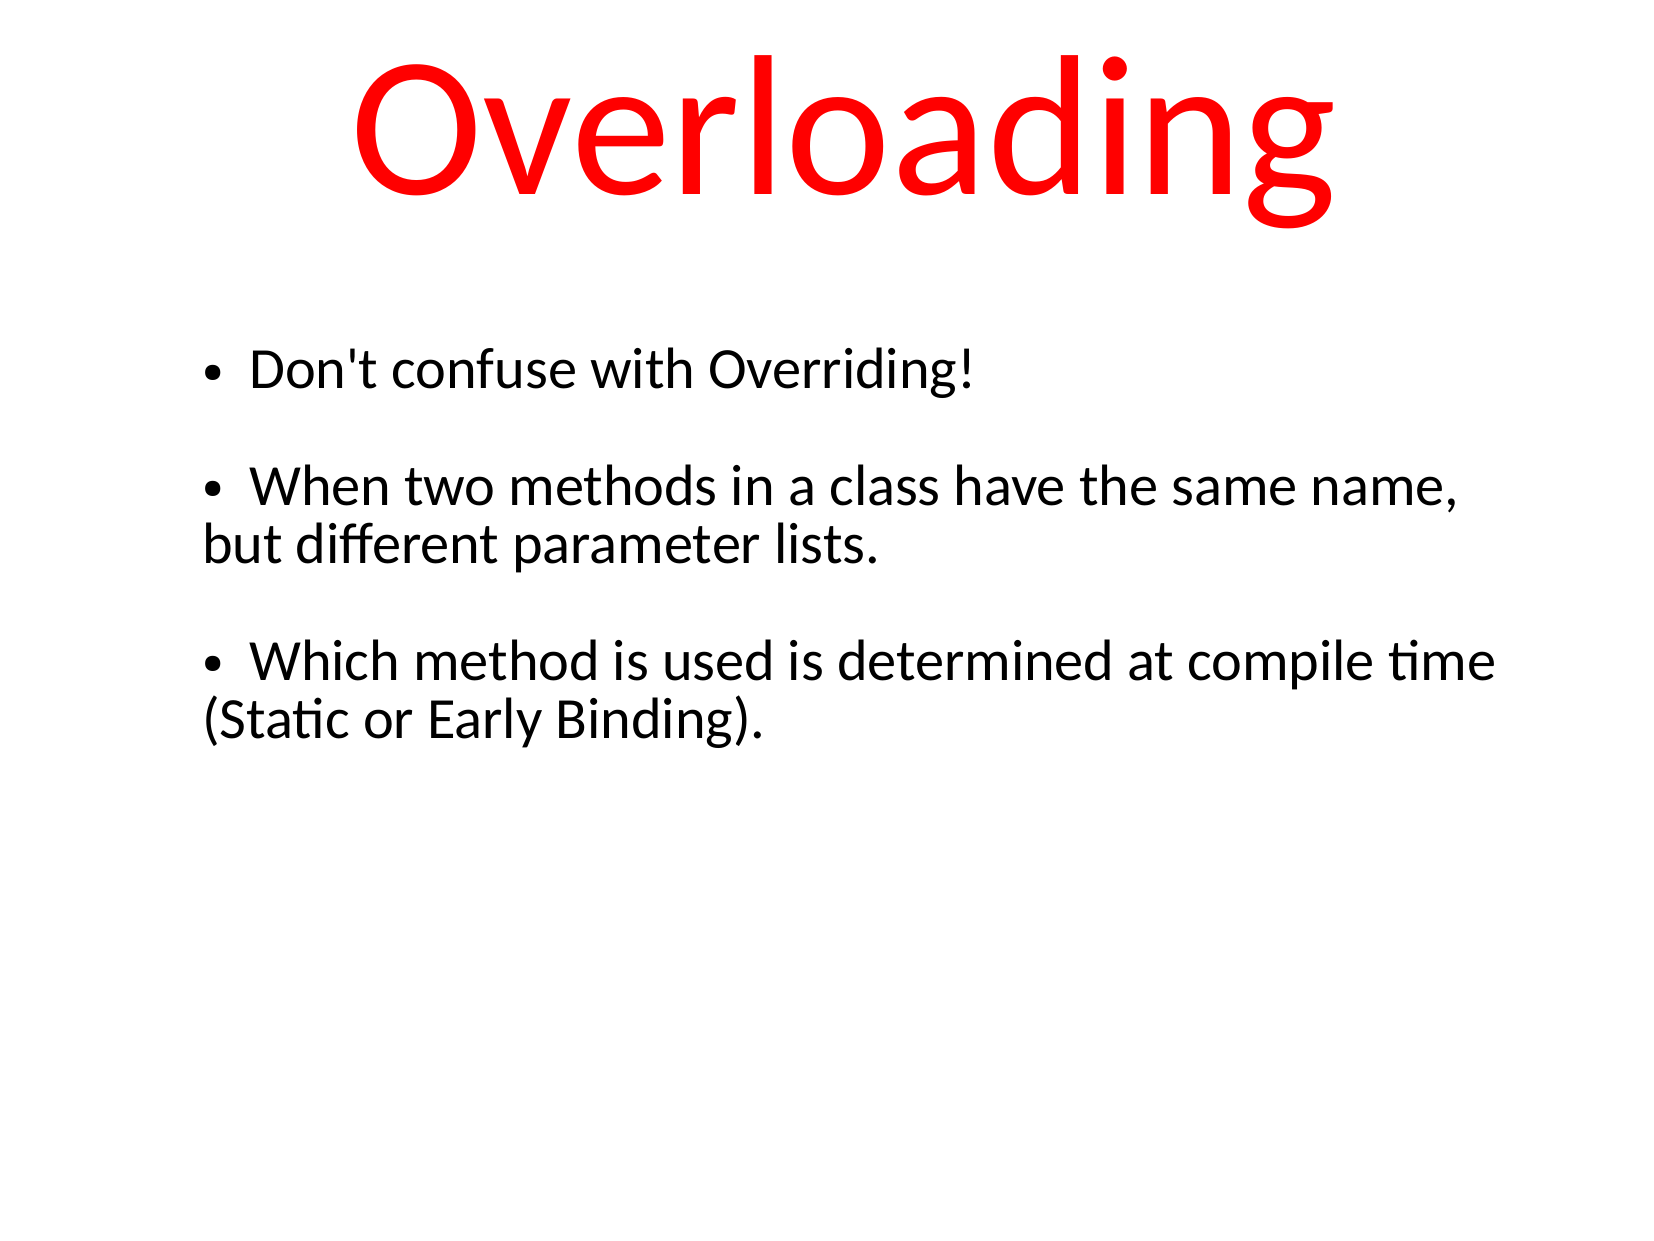

Overloading
 Don't confuse with Overriding!
 When two methods in a class have the same name, but different parameter lists.
 Which method is used is determined at compile time (Static or Early Binding).